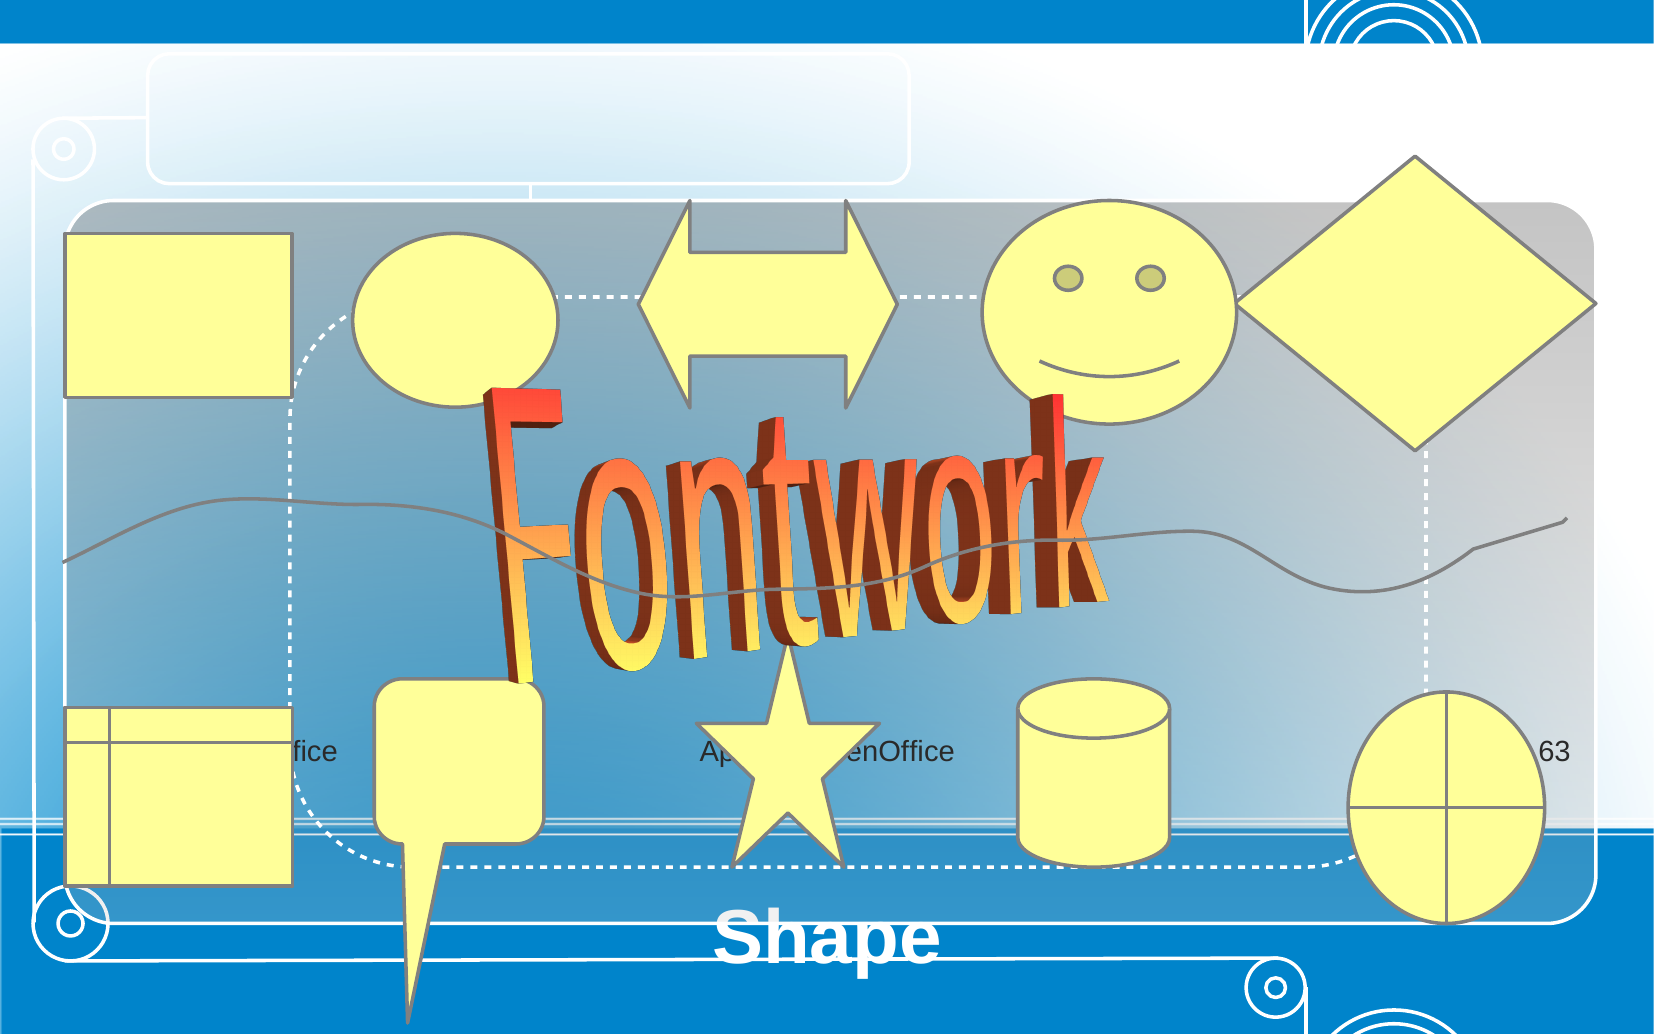

Fontwork
Apache OpenOffice
Apache OpenOffice
63
# Shape